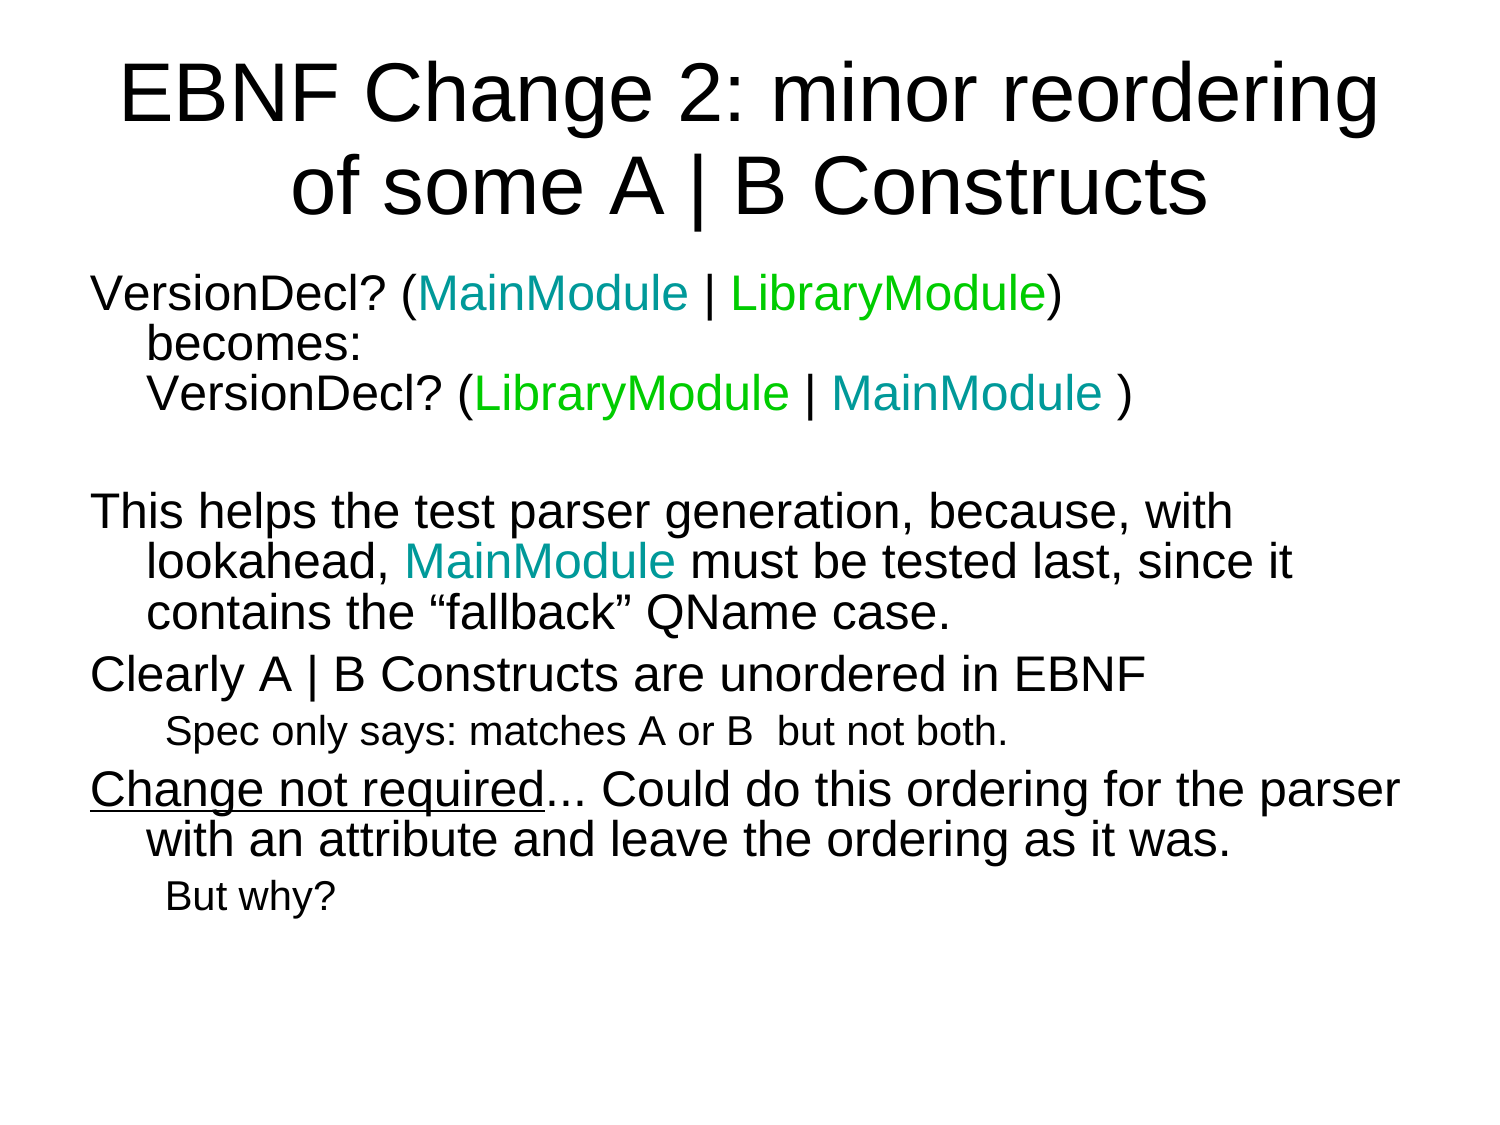

# EBNF Change 2: minor reordering of some A | B Constructs
VersionDecl? (MainModule | LibraryModule)
becomes:
VersionDecl? (LibraryModule | MainModule )
This helps the test parser generation, because, with lookahead, MainModule must be tested last, since it contains the “fallback” QName case.
Clearly A | B Constructs are unordered in EBNF
Spec only says: matches A or B but not both.
Change not required... Could do this ordering for the parser with an attribute and leave the ordering as it was.
But why?